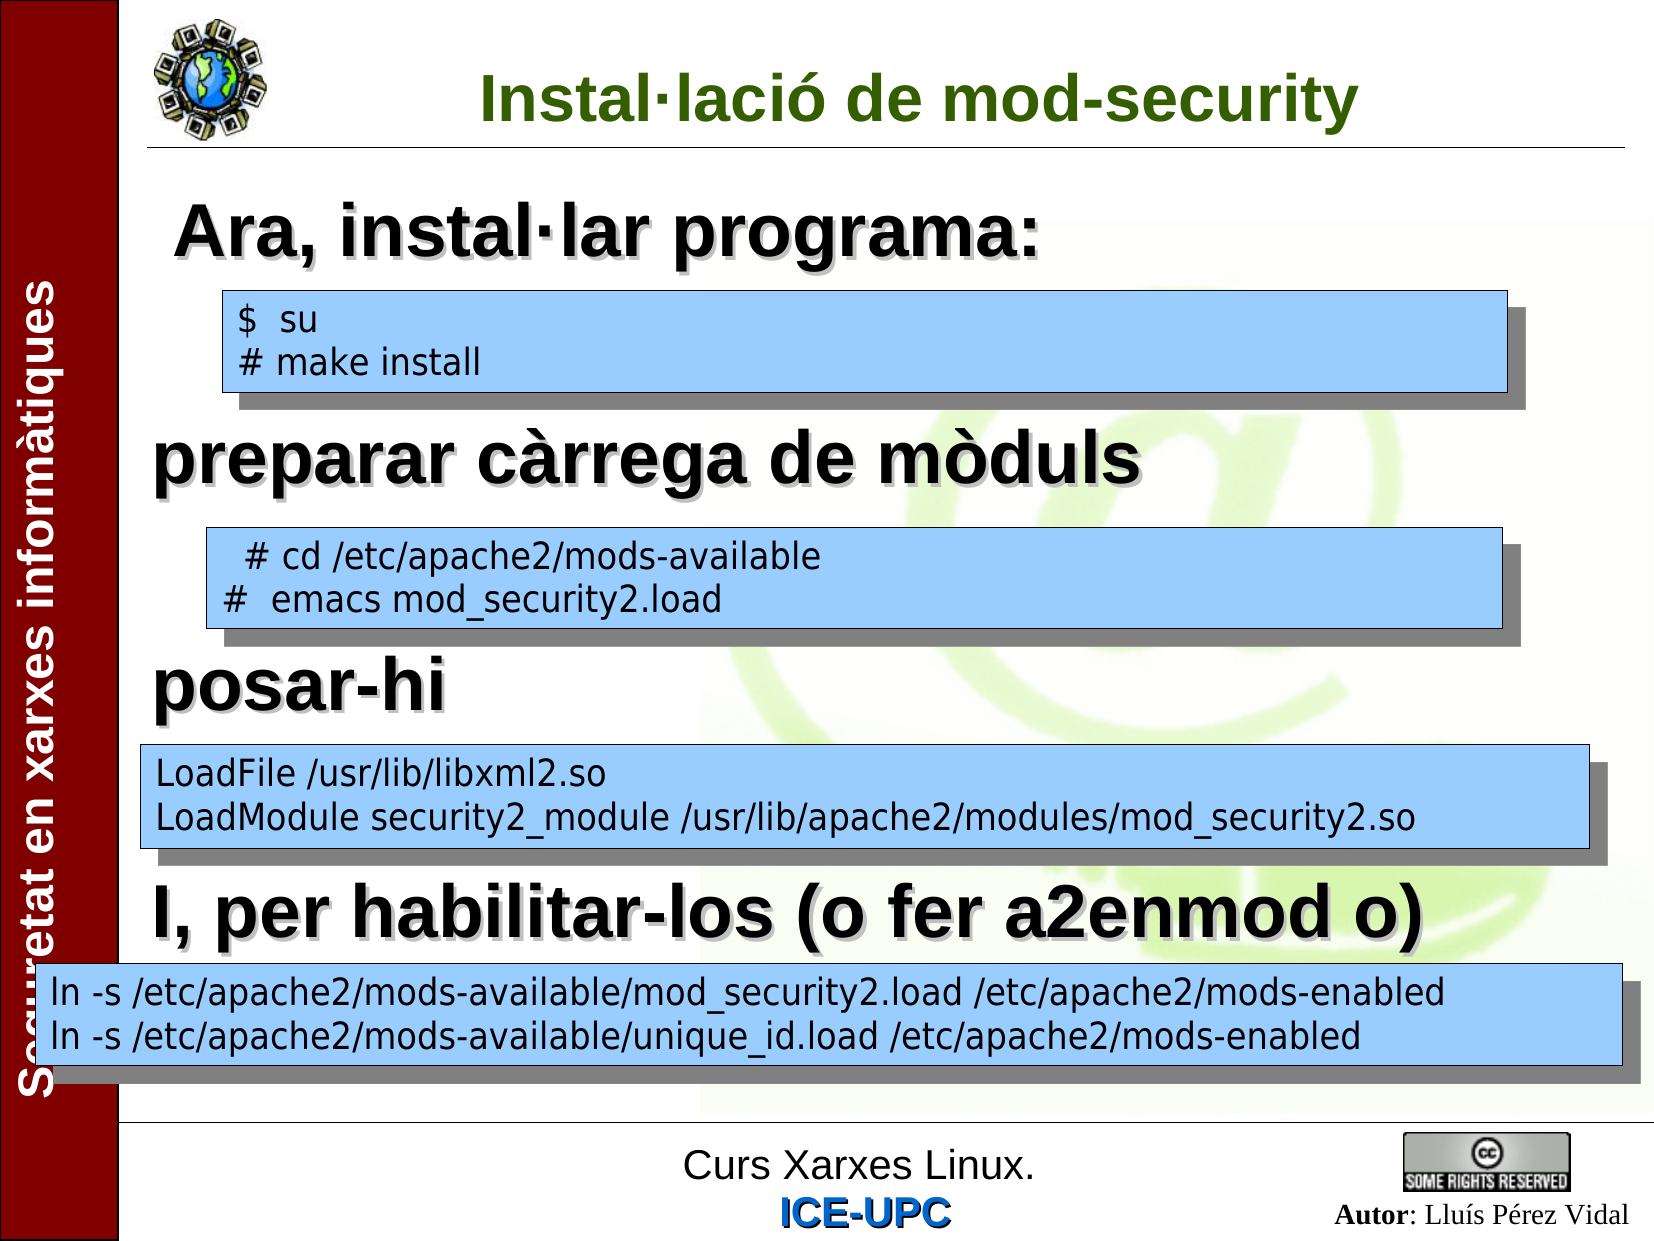

# Instal·lació de mod-security
 Ara, instal·lar programa:
preparar càrrega de mòduls
posar-hi
I, per habilitar-los (o fer a2enmod o)
$ su
# make install
 # cd /etc/apache2/mods-available
# emacs mod_security2.load
LoadFile /usr/lib/libxml2.so
LoadModule security2_module /usr/lib/apache2/modules/mod_security2.so
ln -s /etc/apache2/mods-available/mod_security2.load /etc/apache2/mods-enabled
ln -s /etc/apache2/mods-available/unique_id.load /etc/apache2/mods-enabled